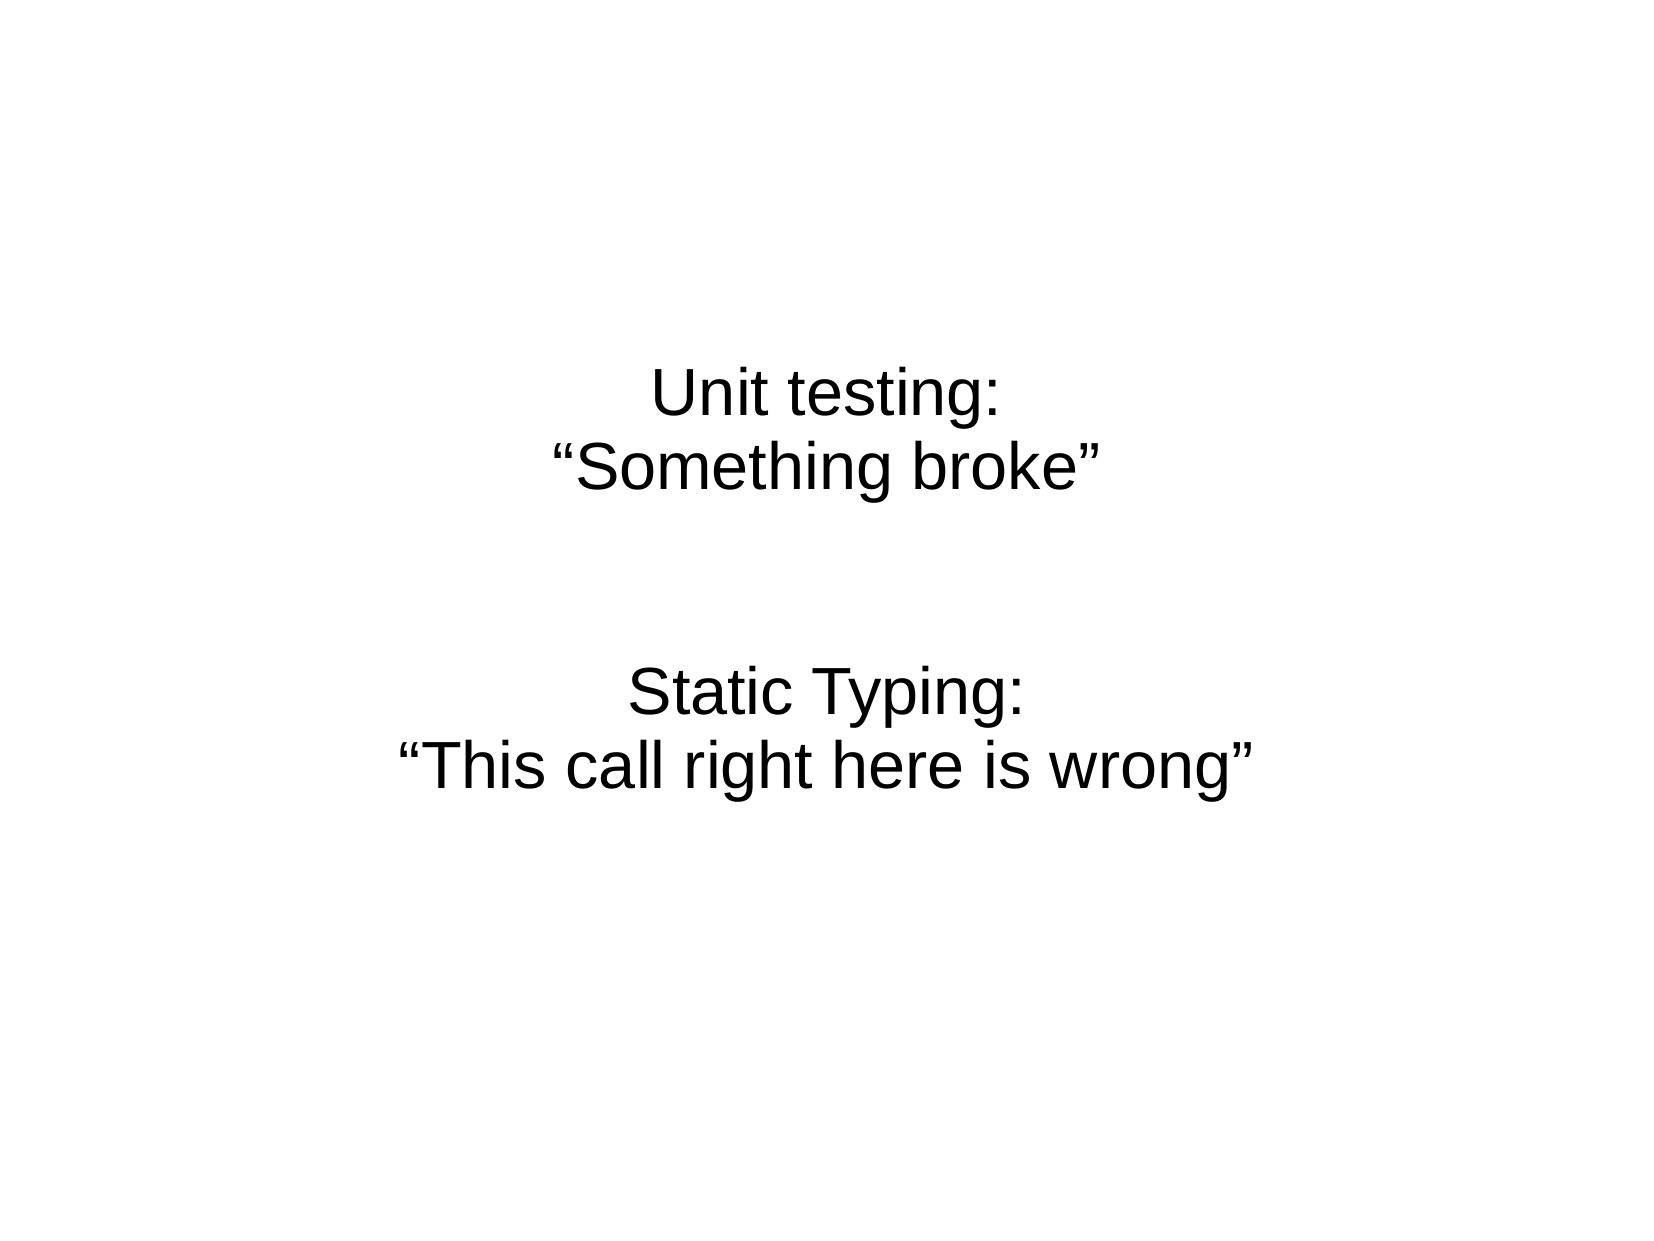

# Unit testing:
“Something broke”
Static Typing:
“This call right here is wrong”